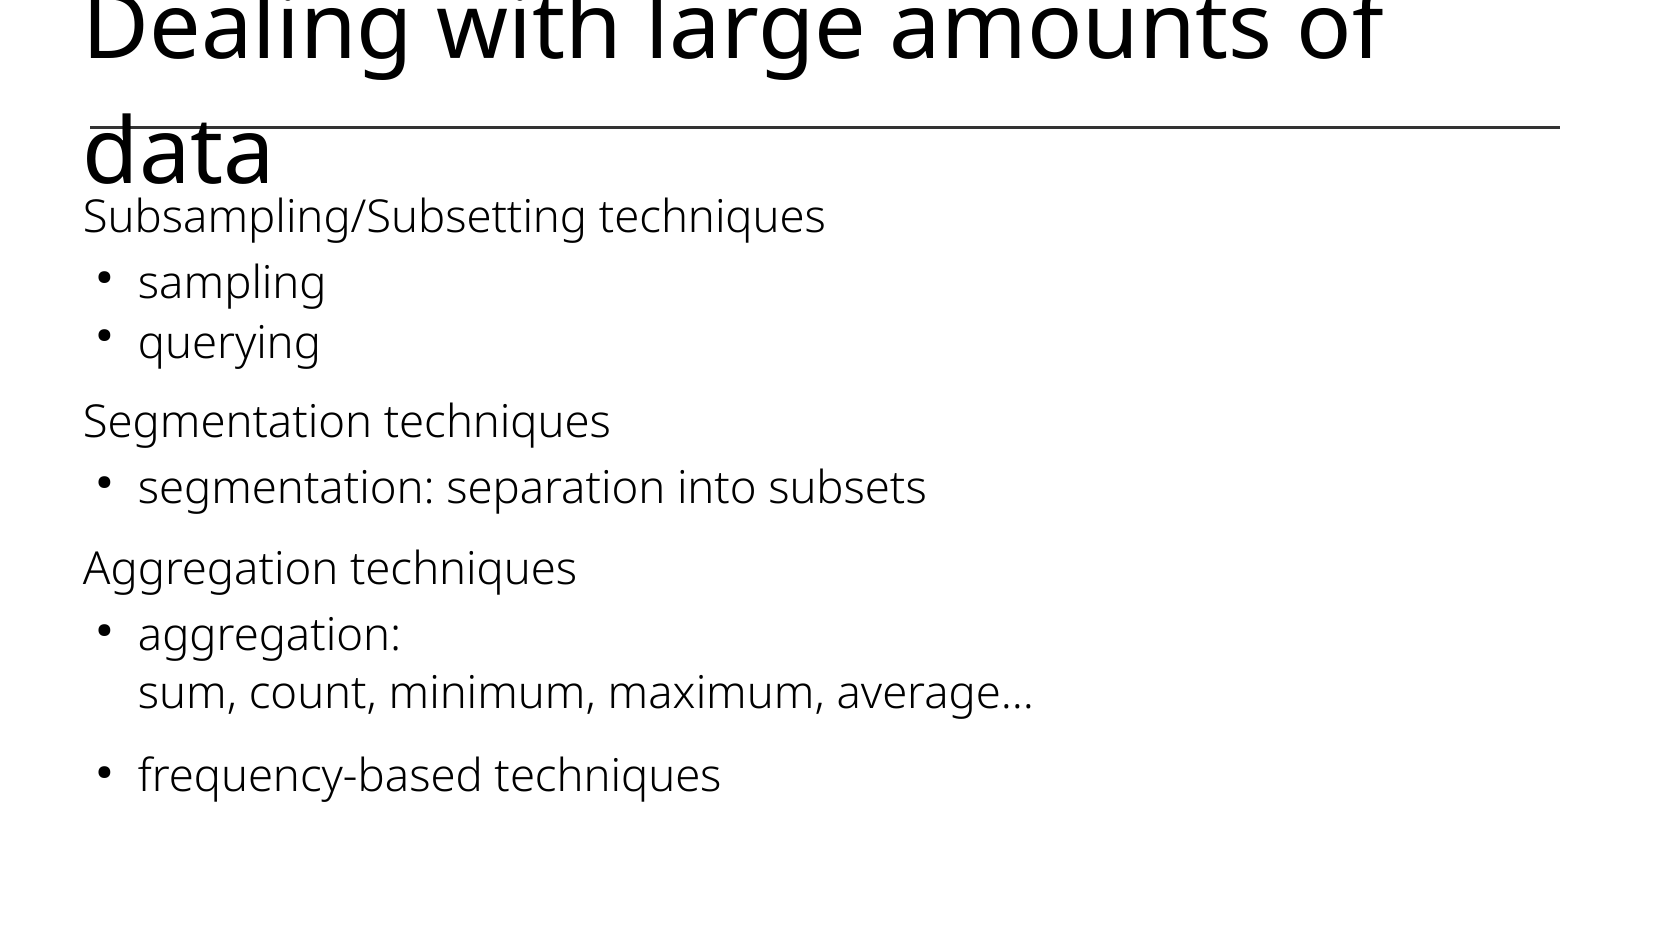

# Dealing with large amounts of data
Subsampling/Subsetting techniques
sampling
querying
Segmentation techniques
segmentation: separation into subsets
Aggregation techniques
aggregation:
sum, count, minimum, maximum, average...
frequency-based techniques